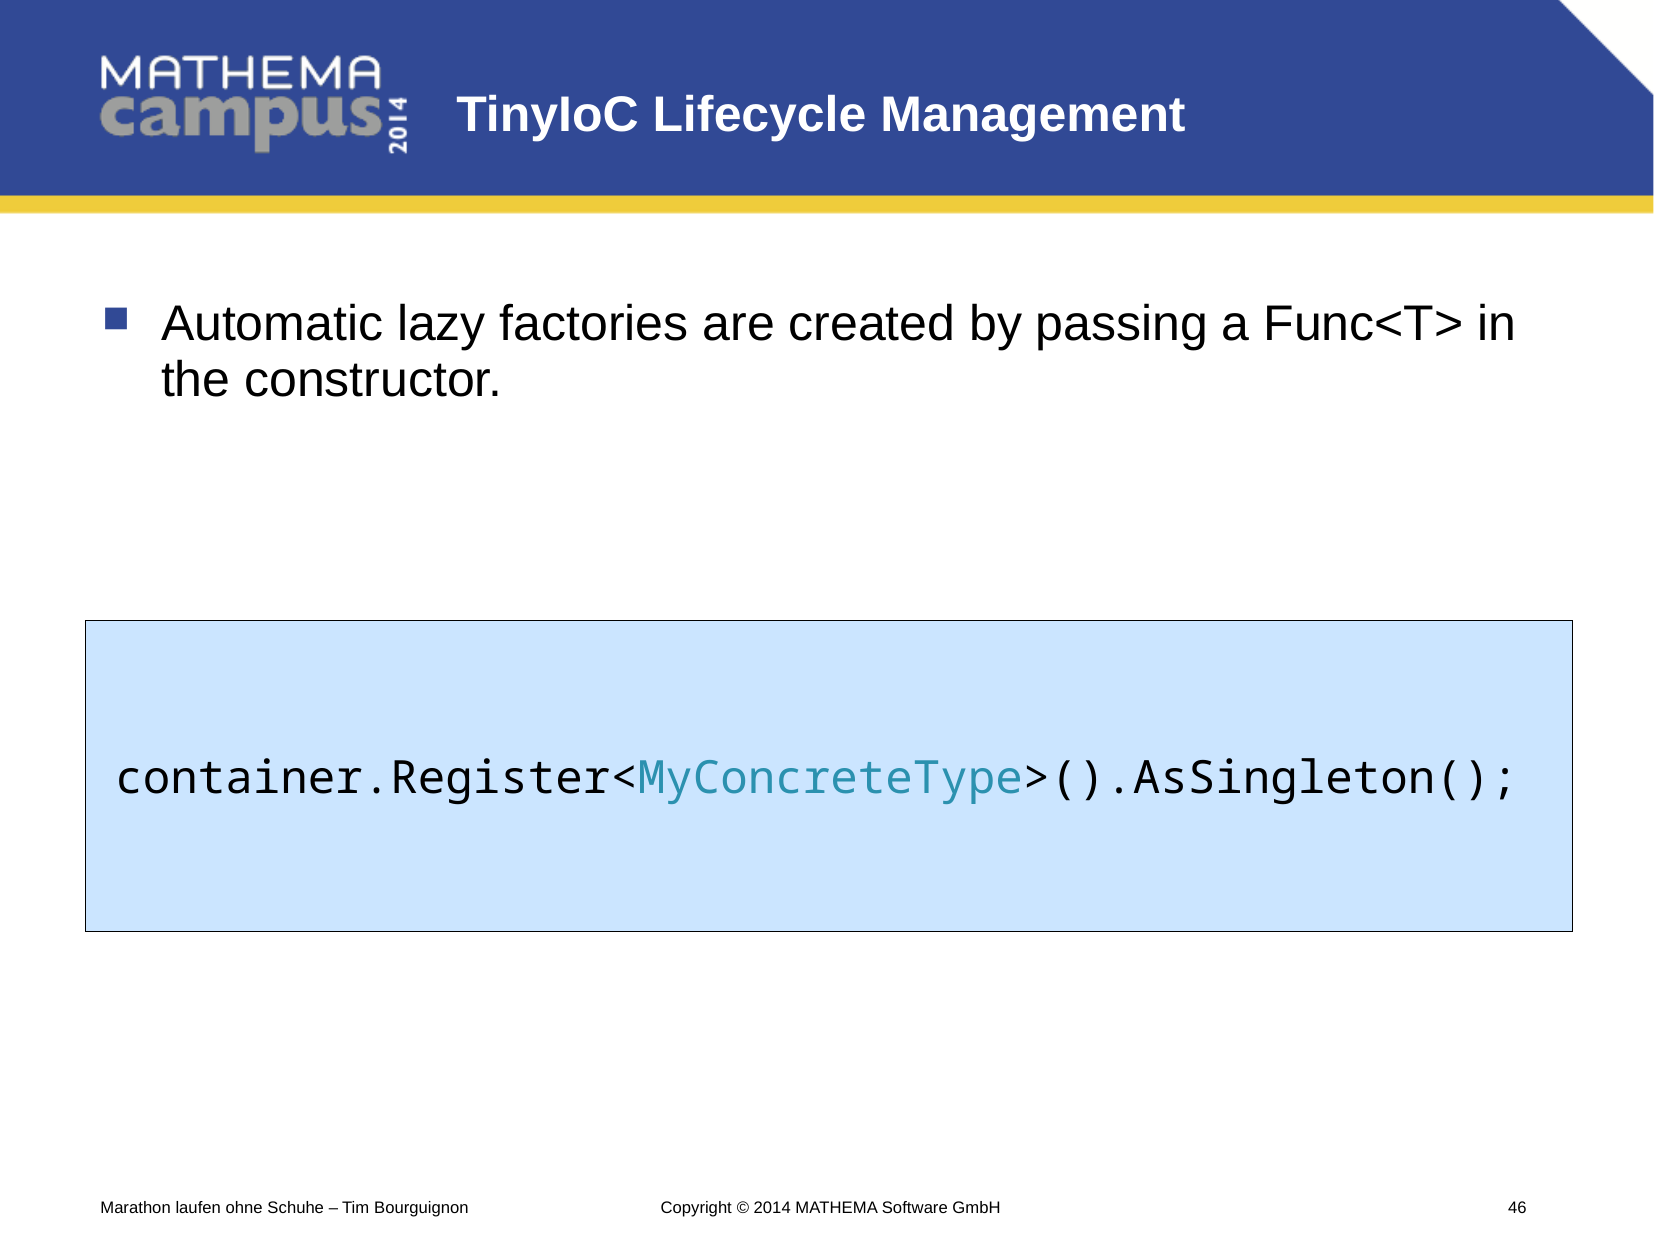

# TinyIoC Lifecycle Management
Automatic lazy factories are created by passing a Func<T> in the constructor.
container.Register<MyConcreteType>().AsSingleton();